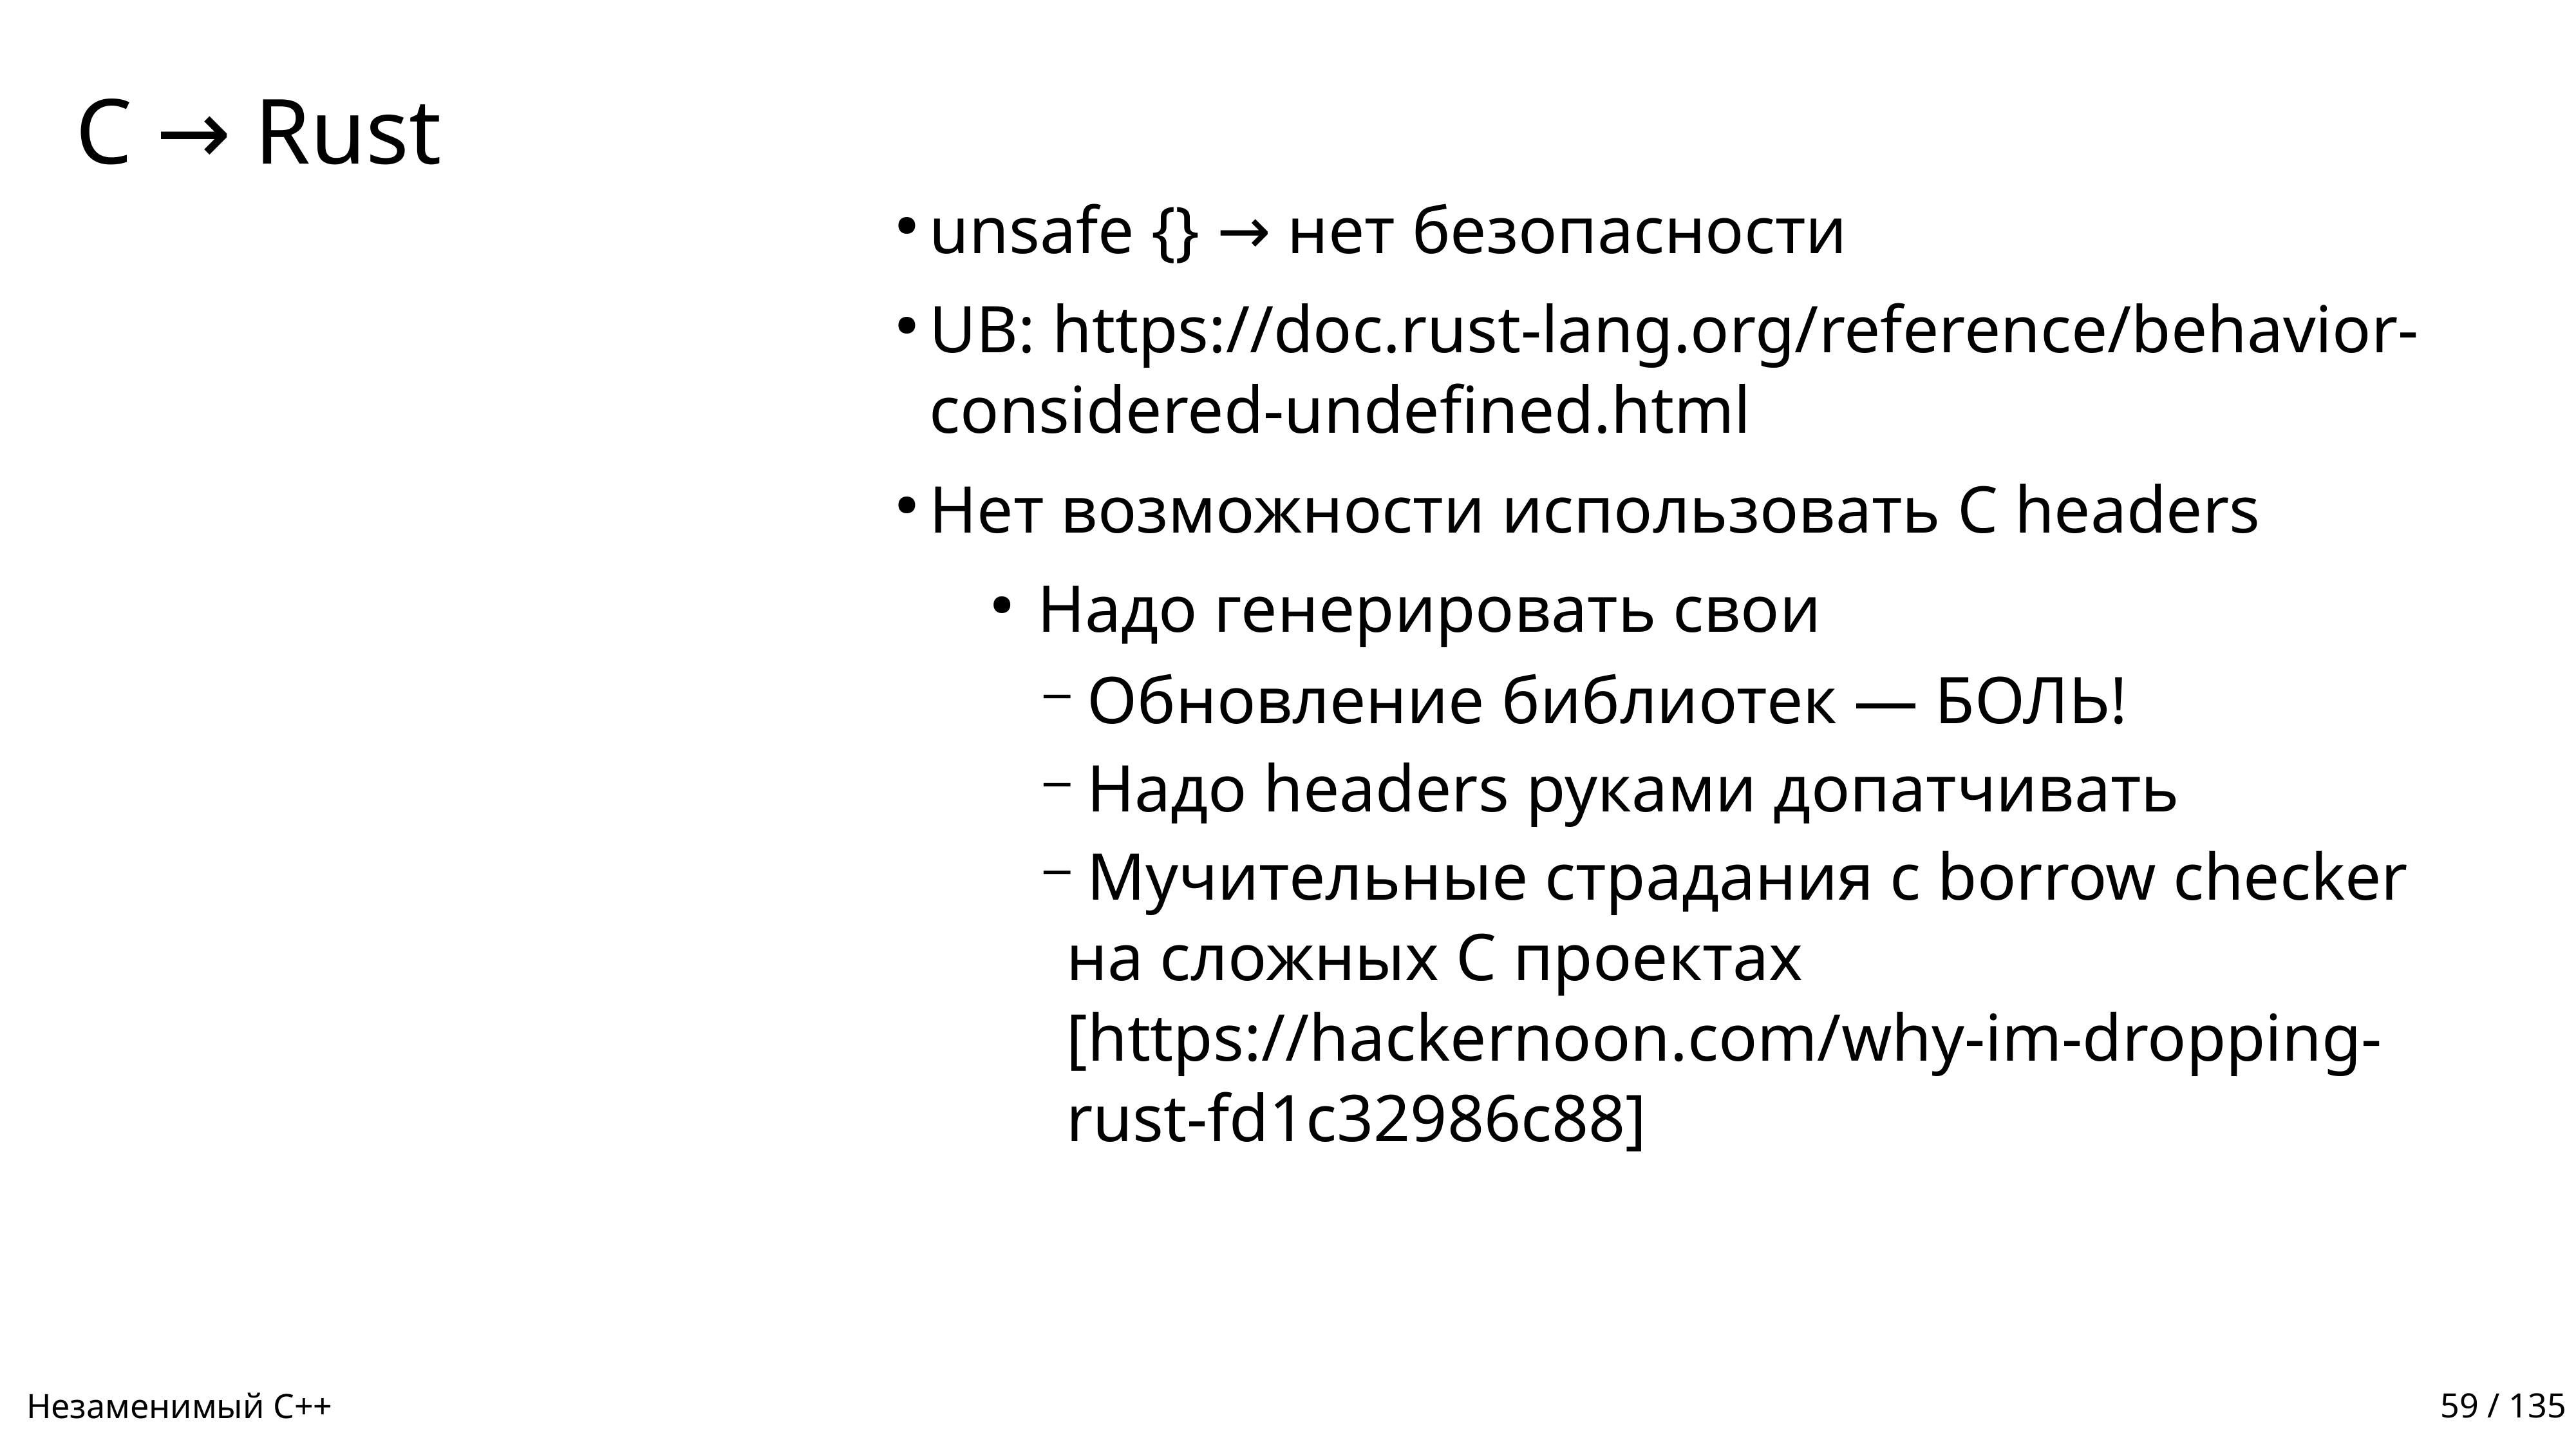

# C → Rust
unsafe {} → нет безопасности
UB: https://doc.rust-lang.org/reference/behavior-considered-undefined.html
Нет возможности использовать C headers
 Надо генерировать свои
 Обновление библиотек — БОЛЬ!
 Надо headers руками допатчивать
 Мучительные страдания с borrow checker на сложных С проектах [https://hackernoon.com/why-im-dropping-rust-fd1c32986c88]
Незаменимый C++